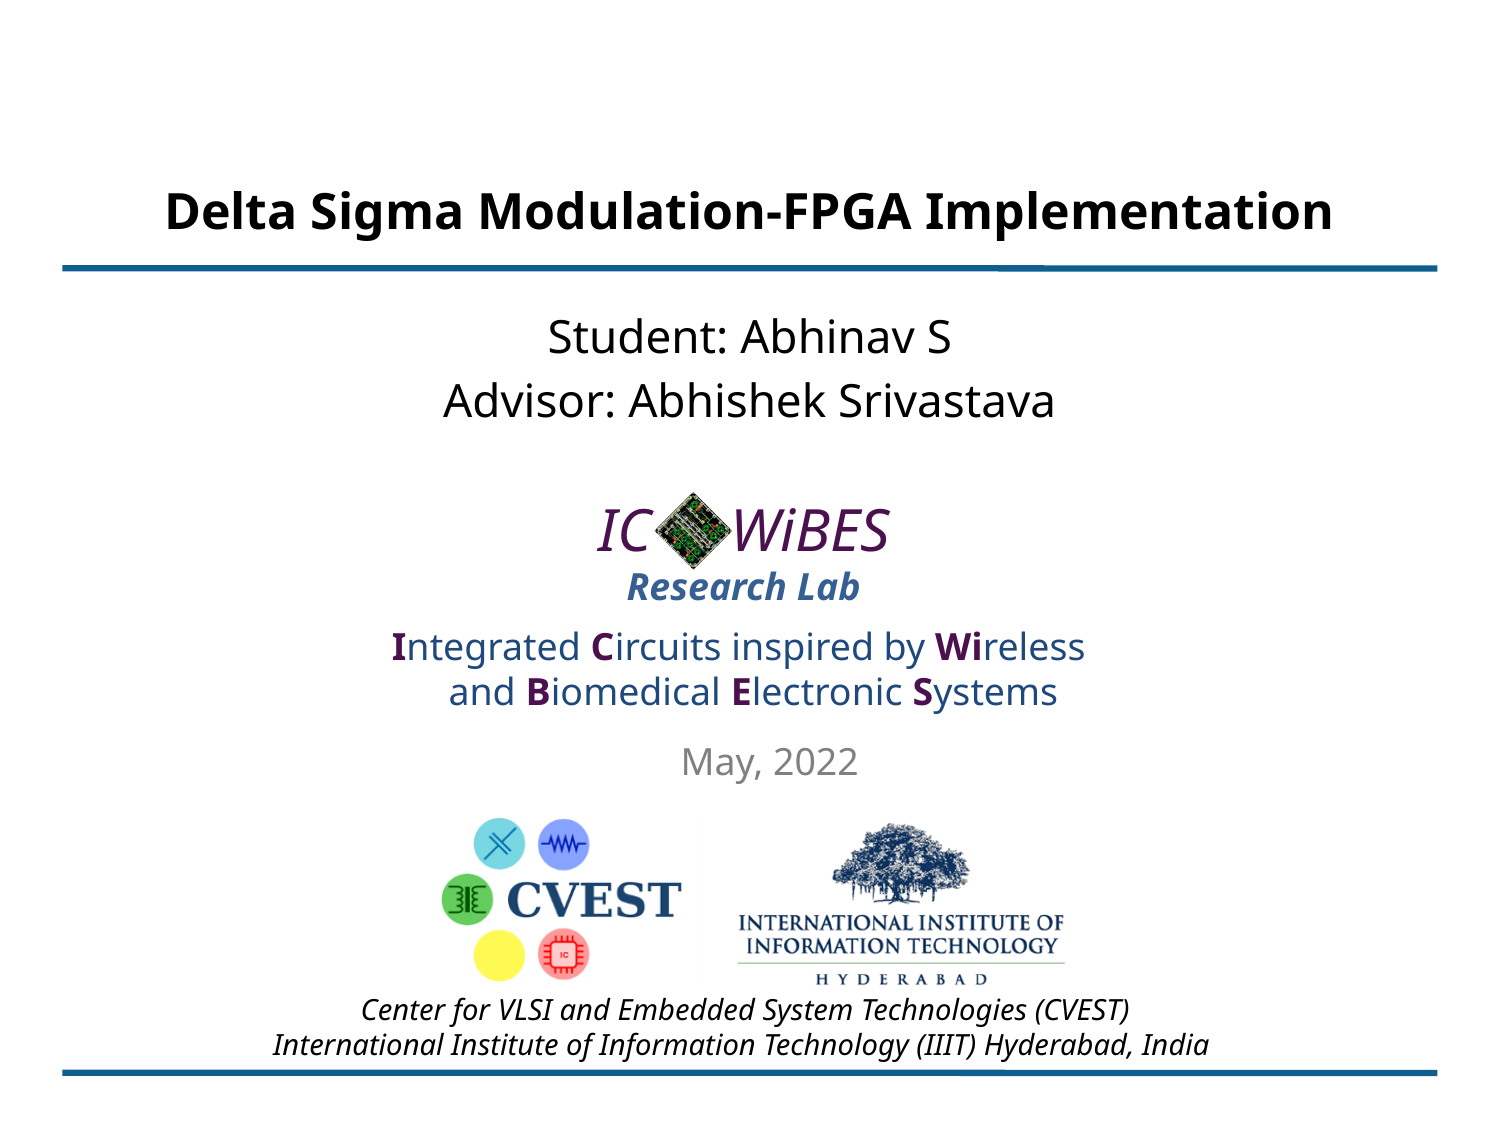

Delta Sigma Modulation-FPGA Implementation
Student: Abhinav S
Advisor: Abhishek Srivastava
# May, 2022